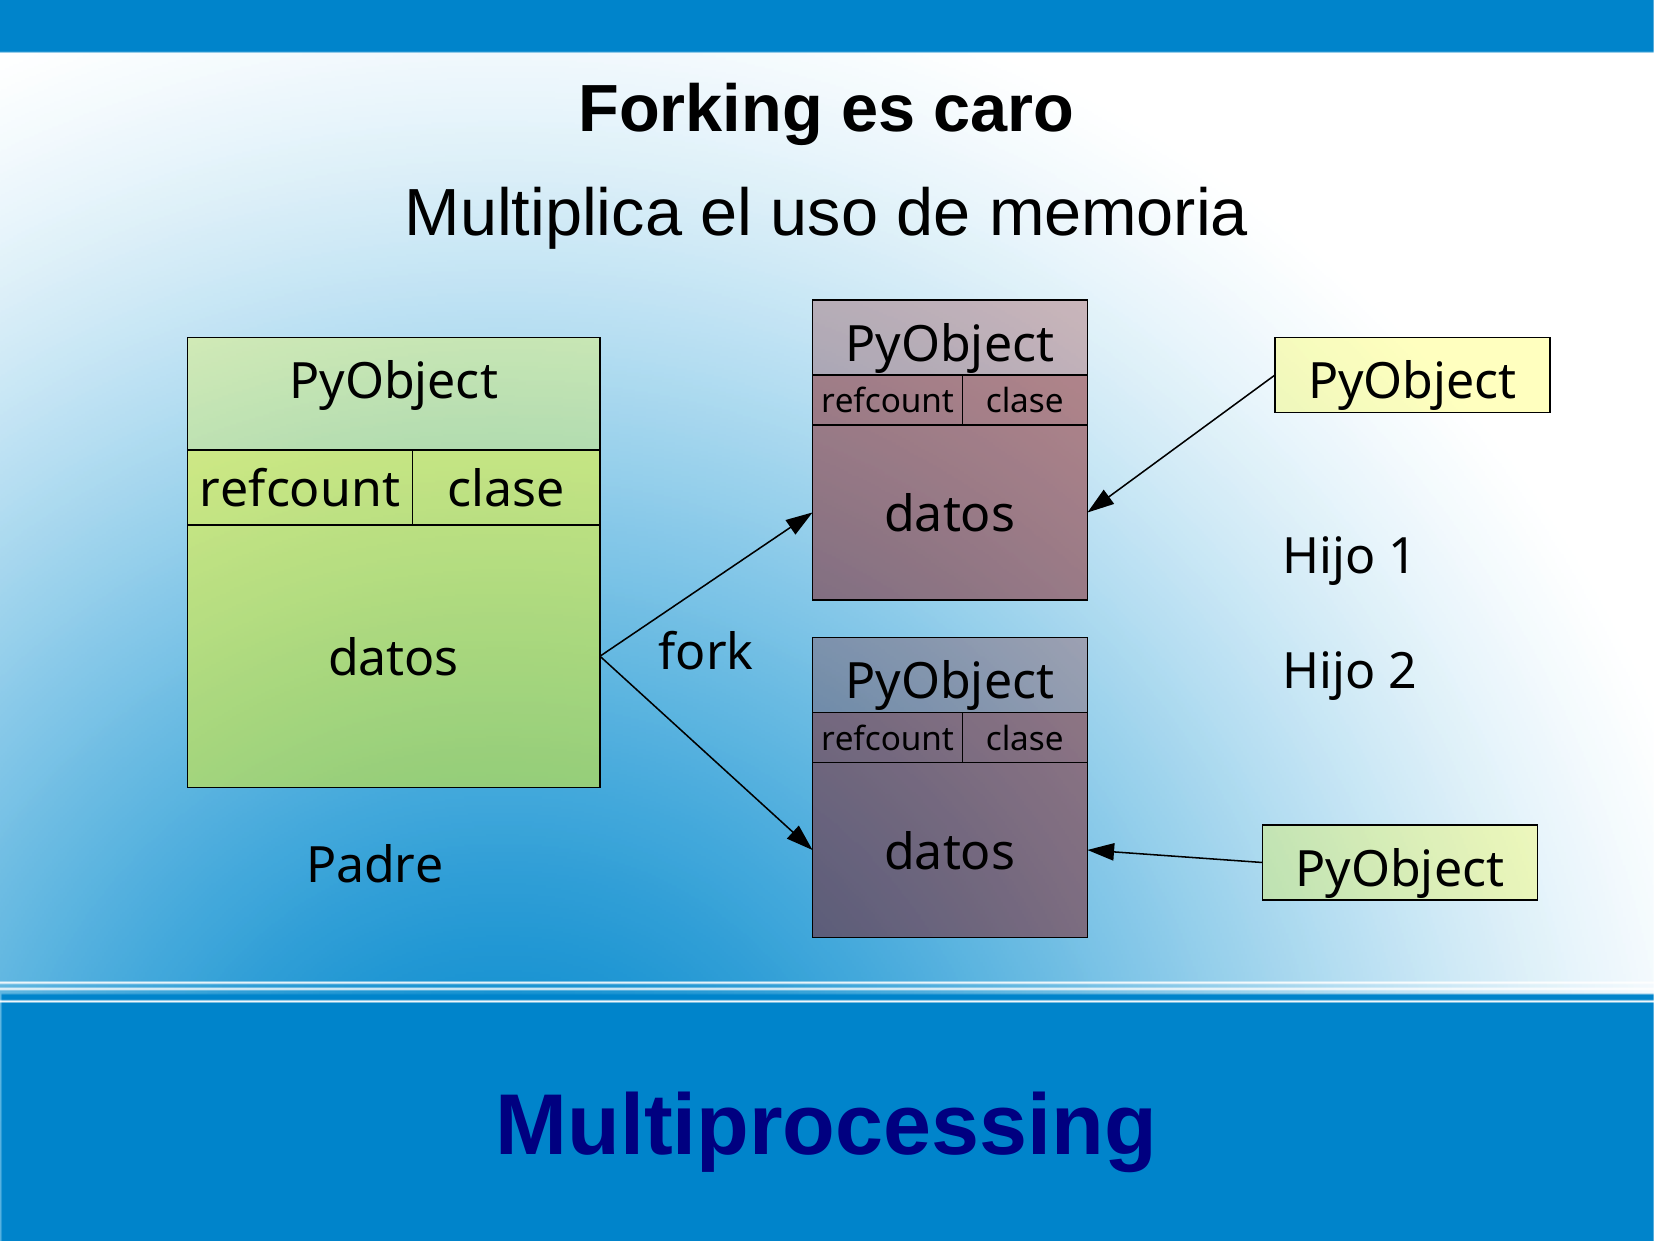

Forking es caro
Multiplica el uso de memoria
PyObject
PyObject
PyObject
refcount
clase
datos
refcount
clase
Hijo 1
datos
Hijo 2
PyObject
refcount
clase
datos
Padre
PyObject
# Multiprocessing